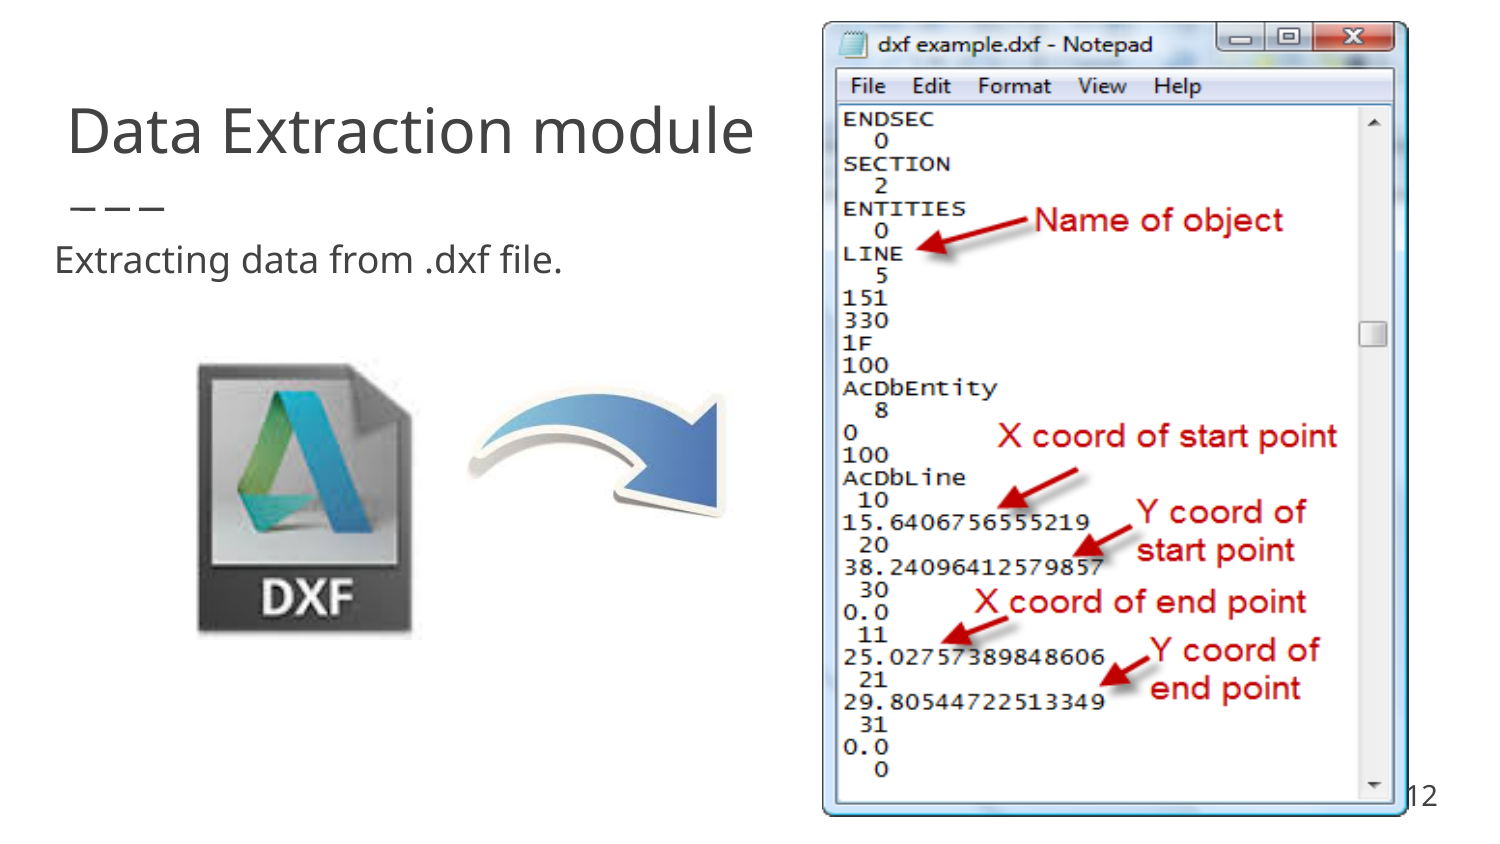

# Data Extraction module
Extracting data from .dxf file.